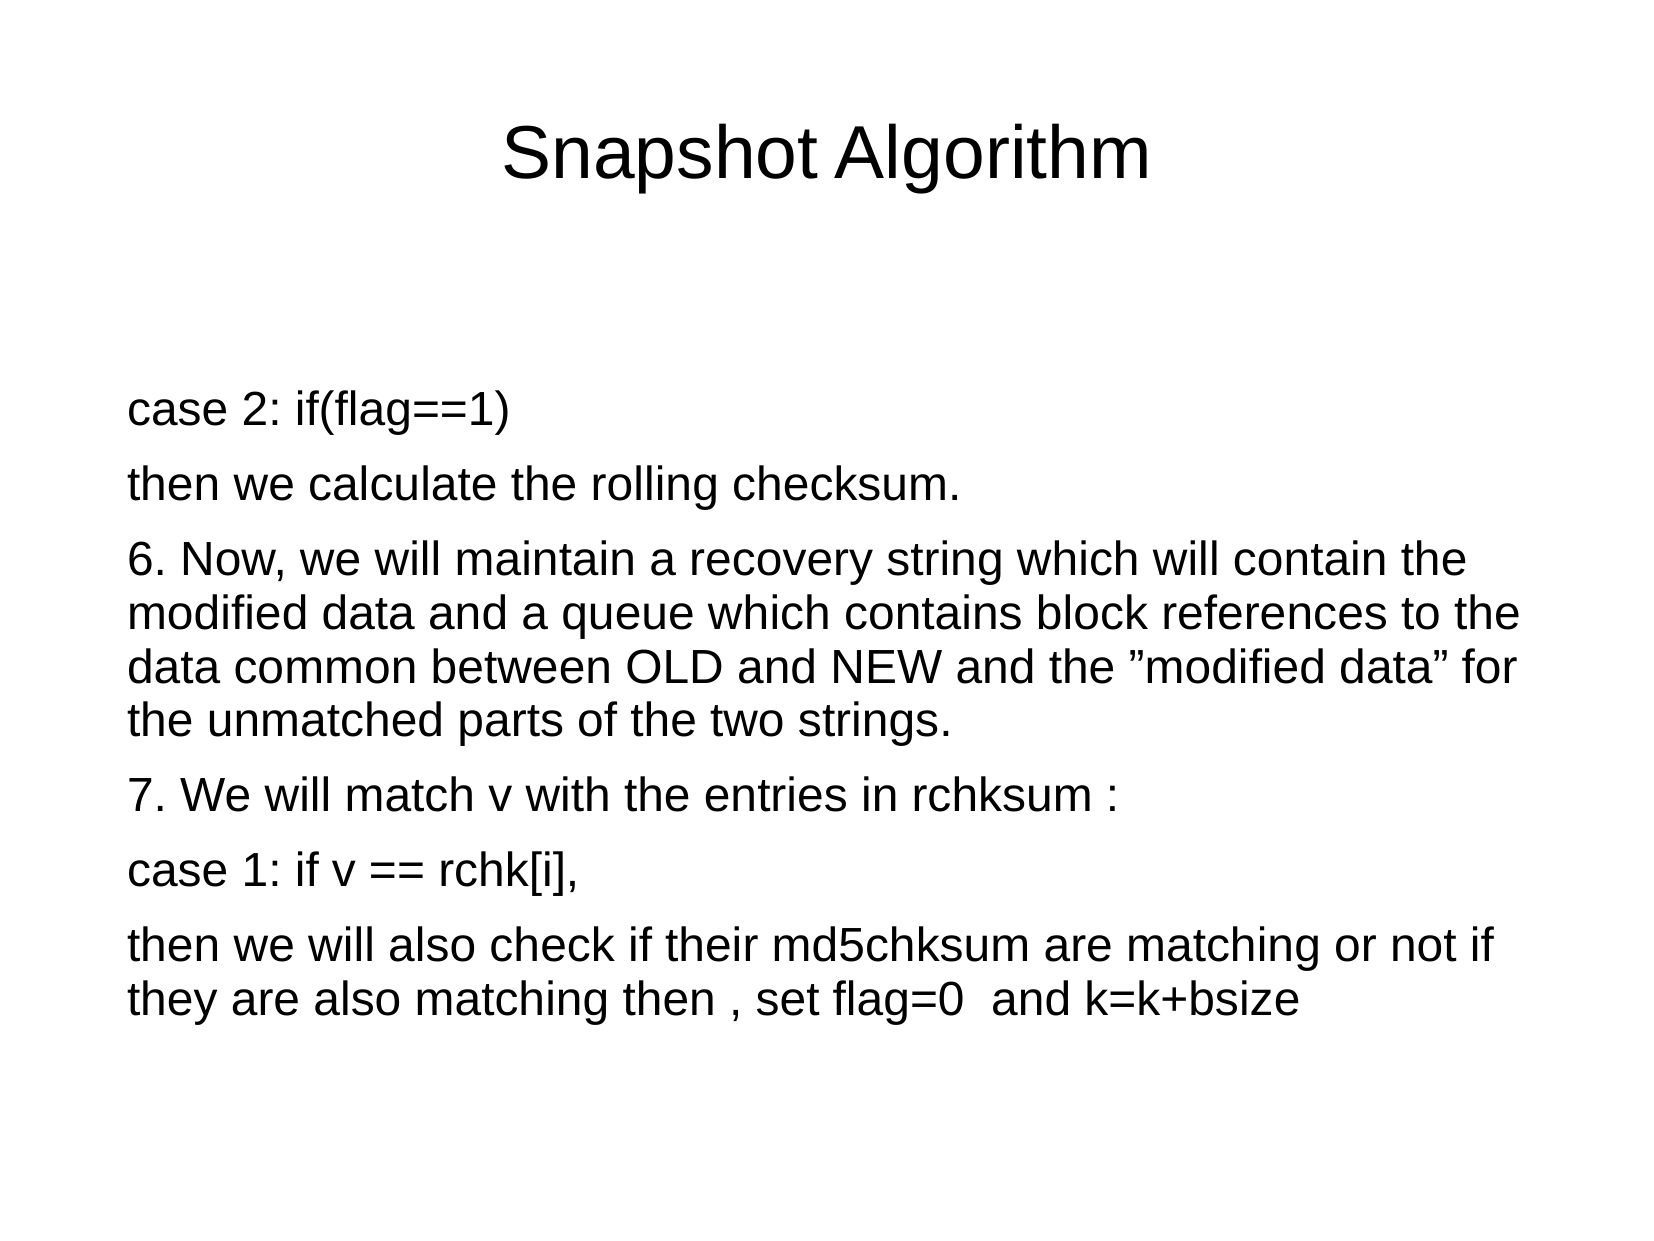

# Snapshot Algorithm
case 2: if(flag==1)
then we calculate the rolling checksum.
6. Now, we will maintain a recovery string which will contain the modified data and a queue which contains block references to the data common between OLD and NEW and the ”modified data” for the unmatched parts of the two strings.
7. We will match v with the entries in rchksum :
case 1: if v == rchk[i],
then we will also check if their md5chksum are matching or not if they are also matching then , set flag=0 and k=k+bsize